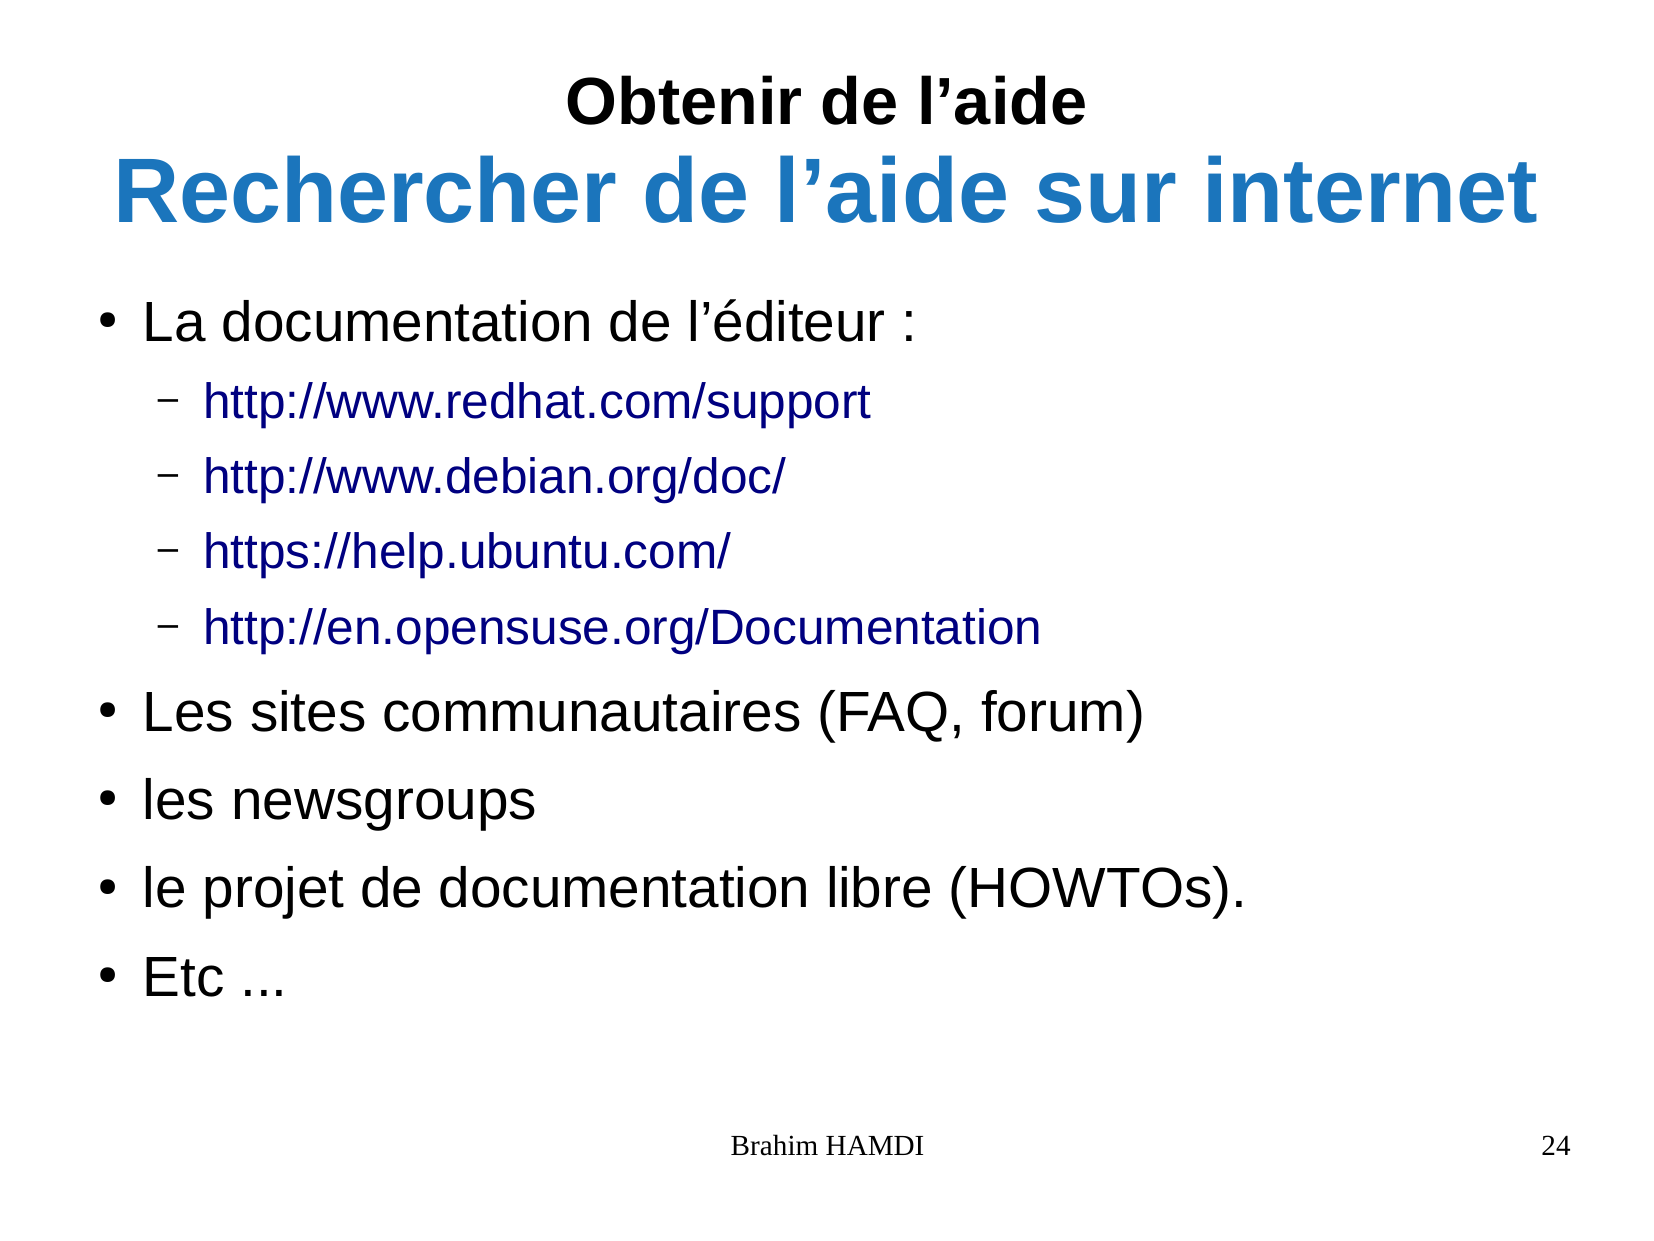

# Obtenir de l’aide Rechercher de l’aide sur internet
La documentation de l’éditeur :
http://www.redhat.com/support
http://www.debian.org/doc/
https://help.ubuntu.com/
http://en.opensuse.org/Documentation
Les sites communautaires (FAQ, forum)
les newsgroups
le projet de documentation libre (HOWTOs).
Etc ...
Brahim HAMDI
24